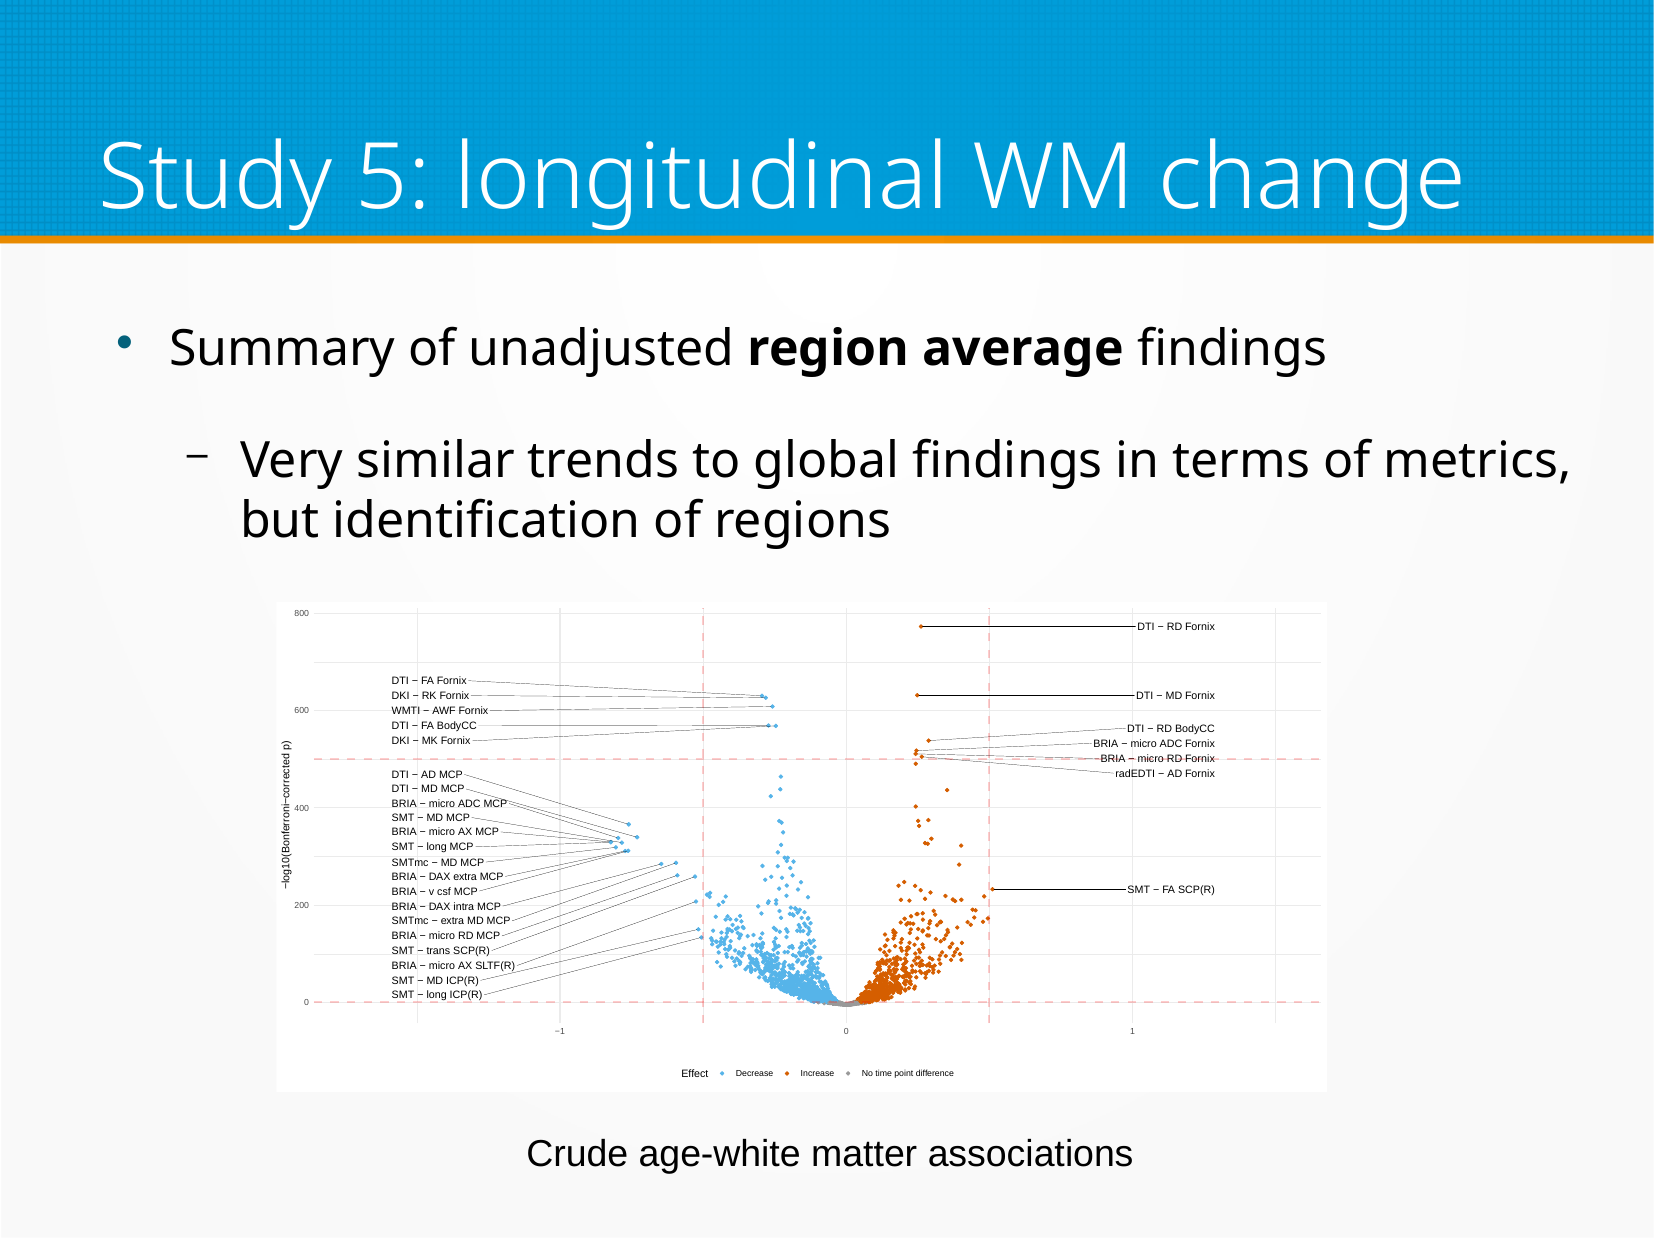

# Study 5: longitudinal WM change
Summary of unadjusted region average findings
Very similar trends to global findings in terms of metrics, but identification of regions
Crude age-white matter associations